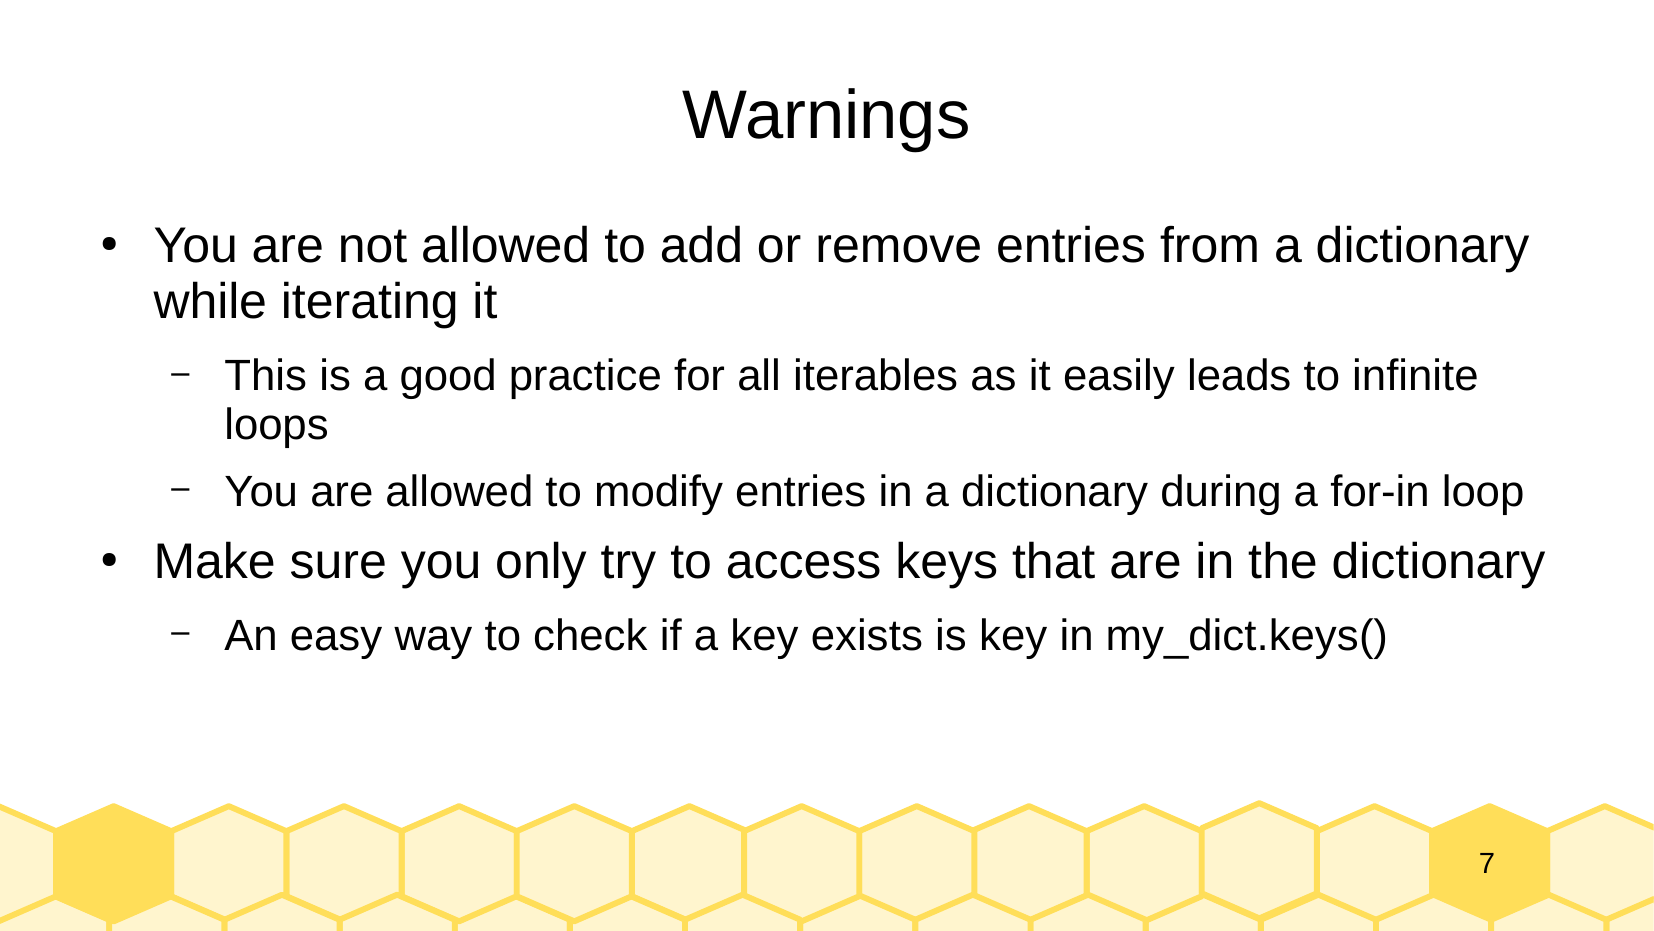

# Warnings
You are not allowed to add or remove entries from a dictionary while iterating it
This is a good practice for all iterables as it easily leads to infinite loops
You are allowed to modify entries in a dictionary during a for-in loop
Make sure you only try to access keys that are in the dictionary
An easy way to check if a key exists is key in my_dict.keys()